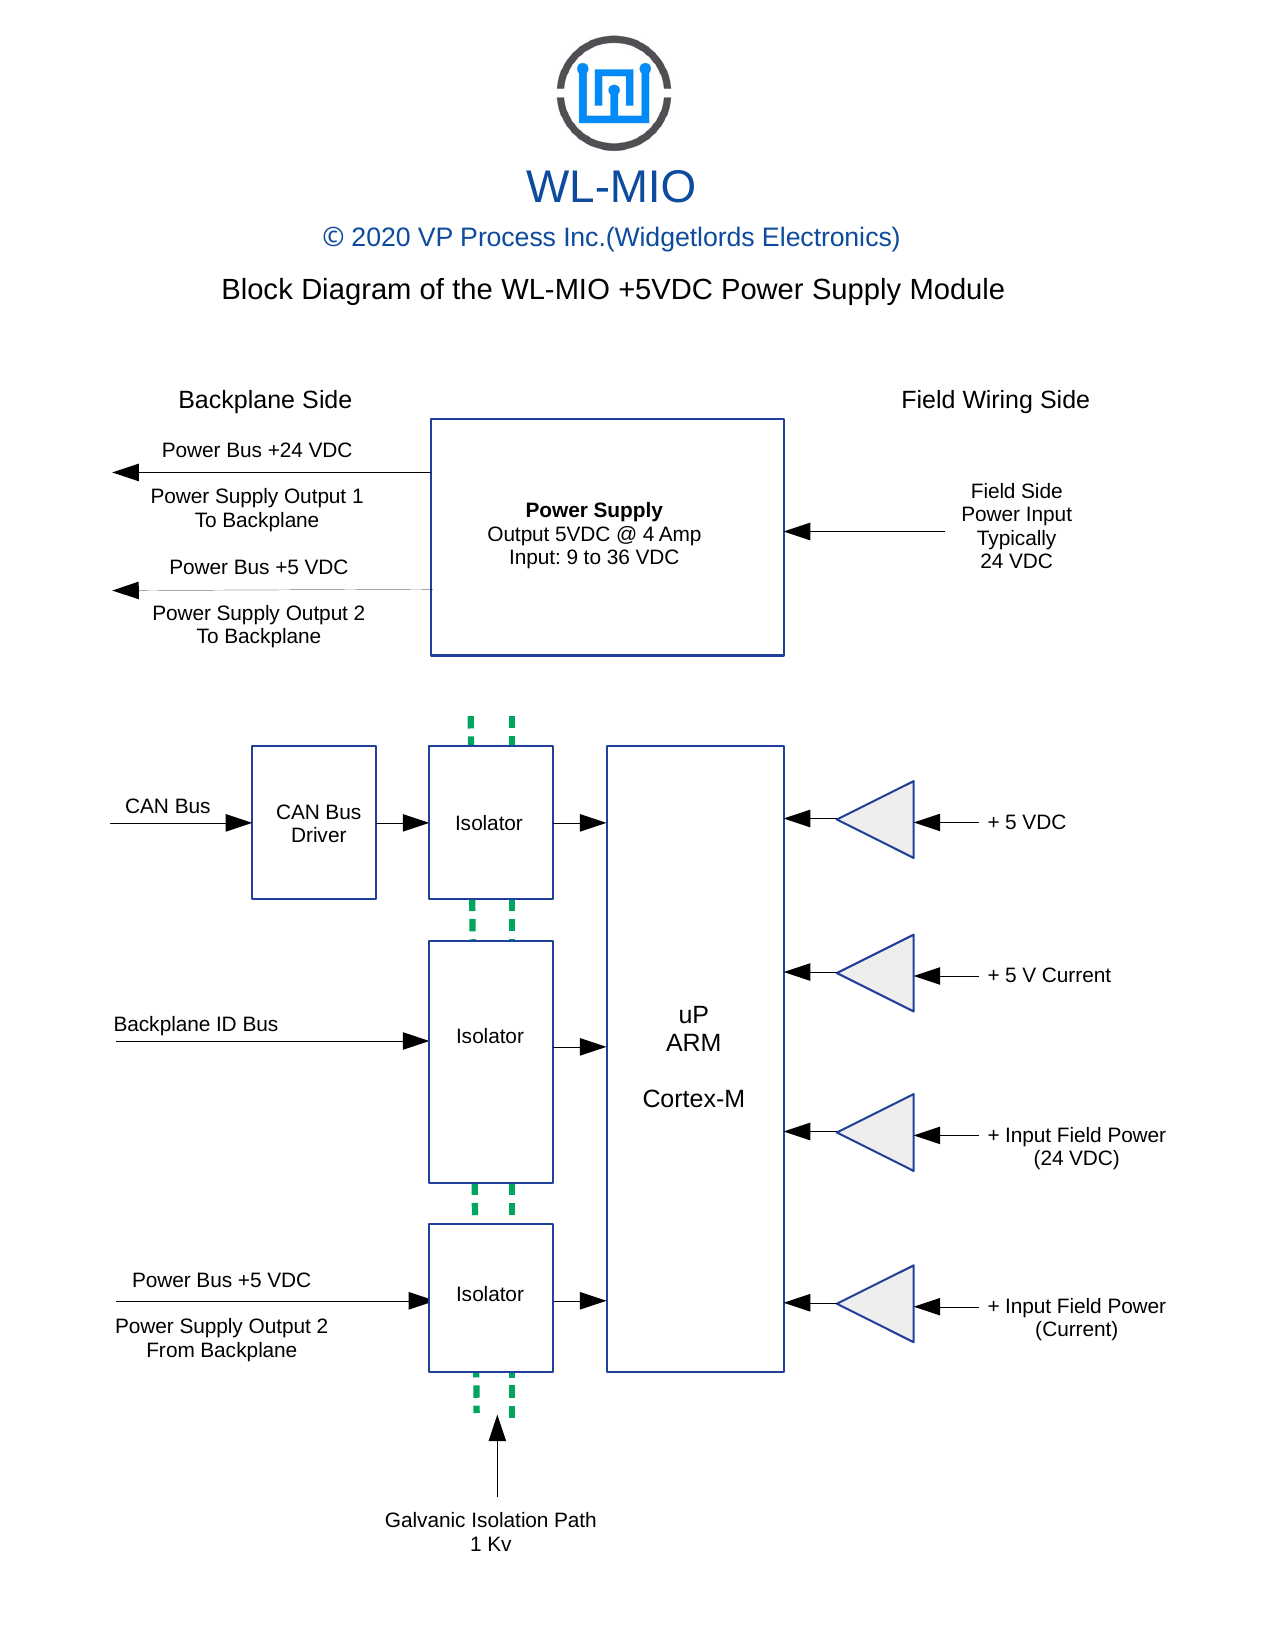

WL-MIO
© 2020 VP Process Inc.(Widgetlords Electronics)
Block Diagram of the WL-MIO +5VDC Power Supply Module
Backplane Side
Field Wiring Side
Power Bus +24 VDC
Power Supply Output 1
To Backplane
Field Side
Power Input
Typically
24 VDC
Power Supply
Output 5VDC @ 4 Amp
Input: 9 to 36 VDC
Power Bus +5 VDC
Power Supply Output 2
To Backplane
CAN Bus
CAN Bus
Driver
+ 5 VDC
Isolator
+ 5 V Current
uP
ARM
Cortex-M
Backplane ID Bus
Isolator
+ Input Field Power
(24 VDC)
Power Bus +5 VDC
Power Supply Output 2
From Backplane
Isolator
+ Input Field Power
(Current)
Galvanic Isolation Path
1 Kv